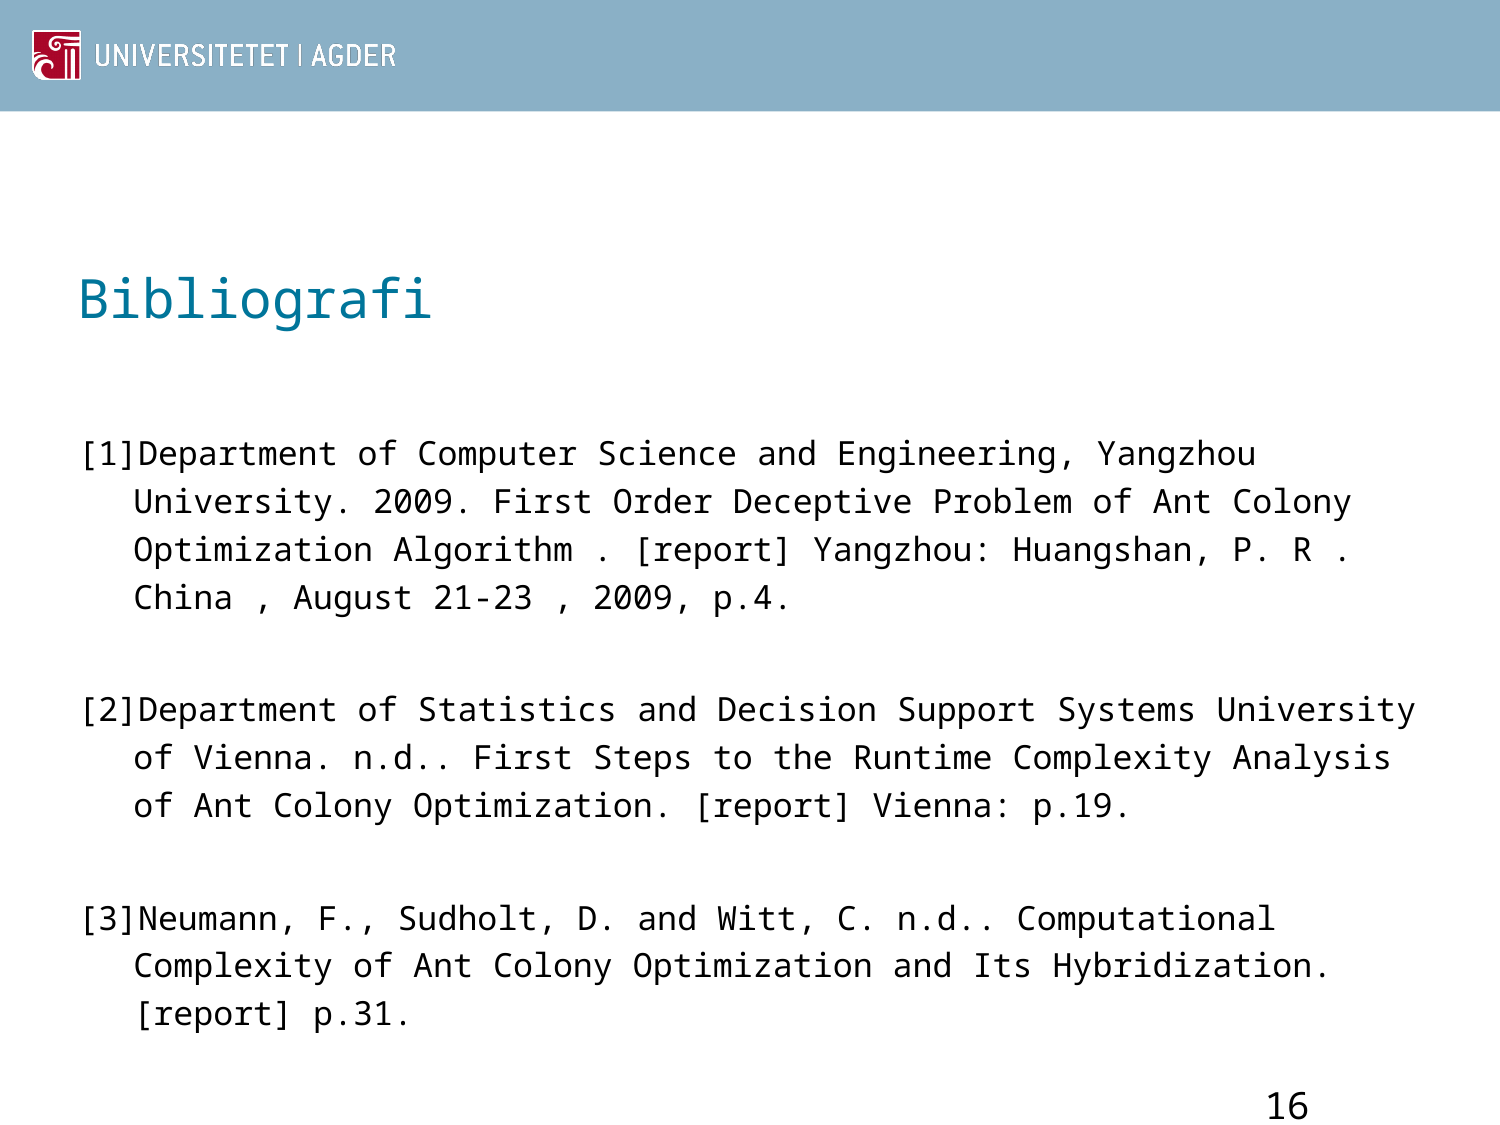

# Bibliografi
[1]Department of Computer Science and Engineering, Yangzhou University. 2009. First Order Deceptive Problem of Ant Colony Optimization Algorithm . [report] Yangzhou: Huangshan, P. R . China , August 21-23 , 2009, p.4.
[2]Department of Statistics and Decision Support Systems University of Vienna. n.d.. First Steps to the Runtime Complexity Analysis of Ant Colony Optimization. [report] Vienna: p.19.
[3]Neumann, F., Sudholt, D. and Witt, C. n.d.. Computational Complexity of Ant Colony Optimization and Its Hybridization. [report] p.31.
16